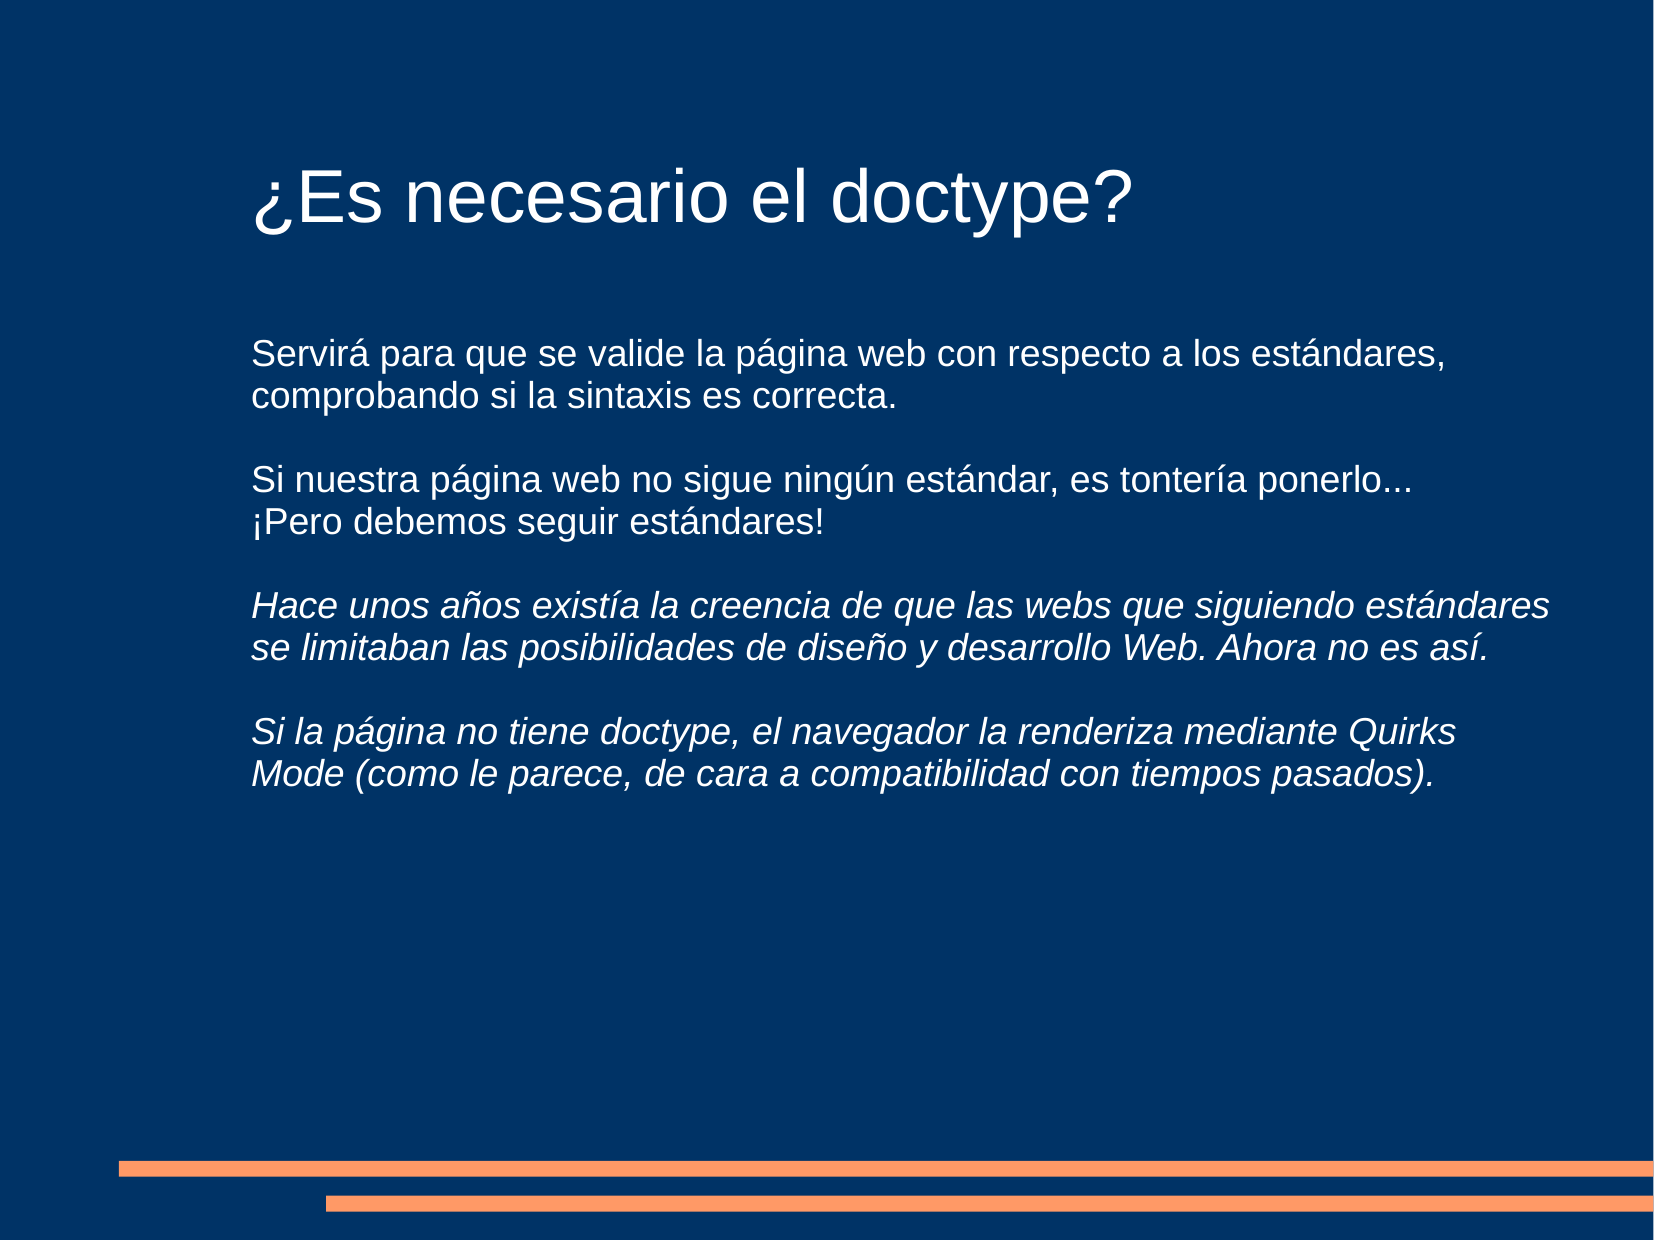

¿Es necesario el doctype?
Servirá para que se valide la página web con respecto a los estándares, comprobando si la sintaxis es correcta.
Si nuestra página web no sigue ningún estándar, es tontería ponerlo...
¡Pero debemos seguir estándares!
Hace unos años existía la creencia de que las webs que siguiendo estándares se limitaban las posibilidades de diseño y desarrollo Web. Ahora no es así.
Si la página no tiene doctype, el navegador la renderiza mediante Quirks Mode (como le parece, de cara a compatibilidad con tiempos pasados).